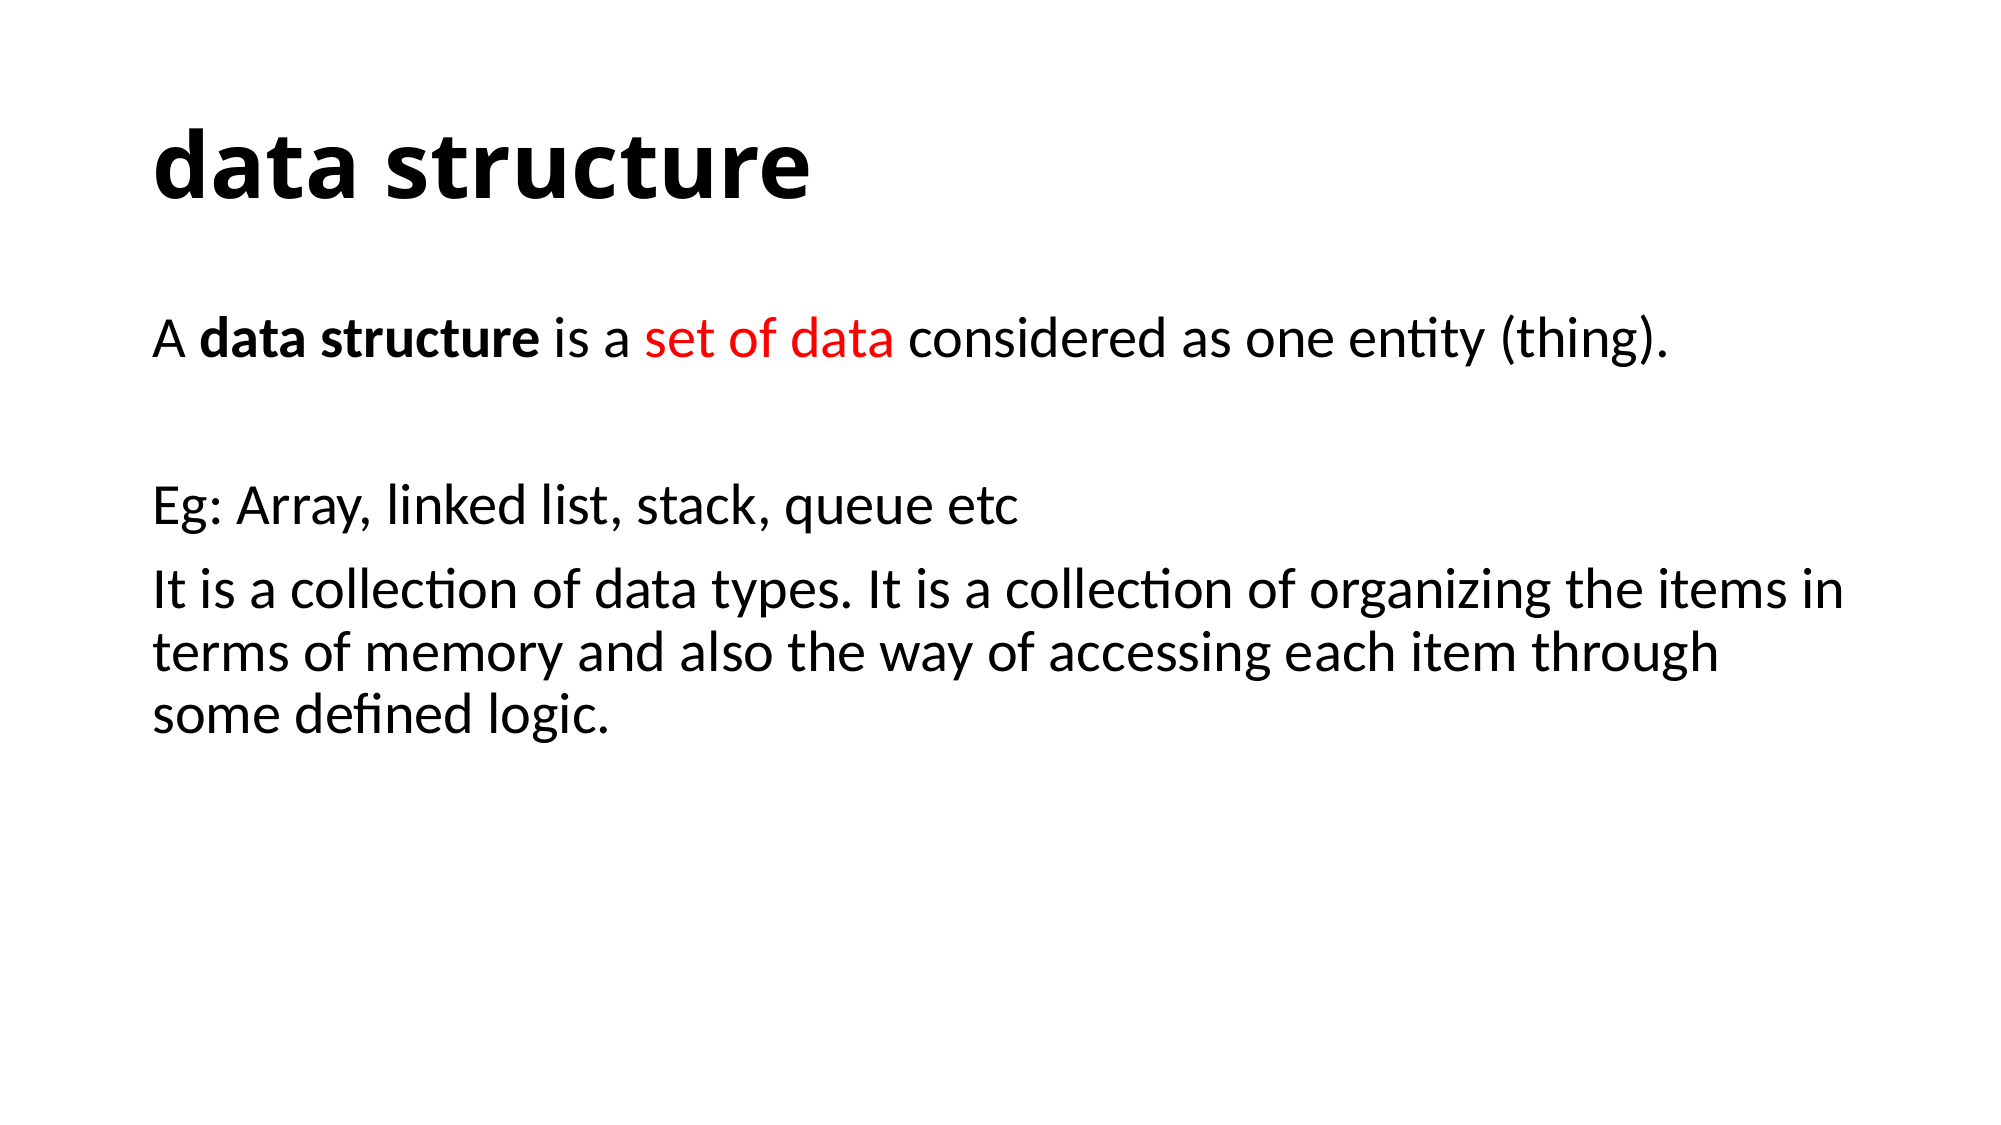

# data structure
A data structure is a set of data considered as one entity (thing).
Eg: Array, linked list, stack, queue etc
It is a collection of data types. It is a collection of organizing the items in terms of memory and also the way of accessing each item through some defined logic.